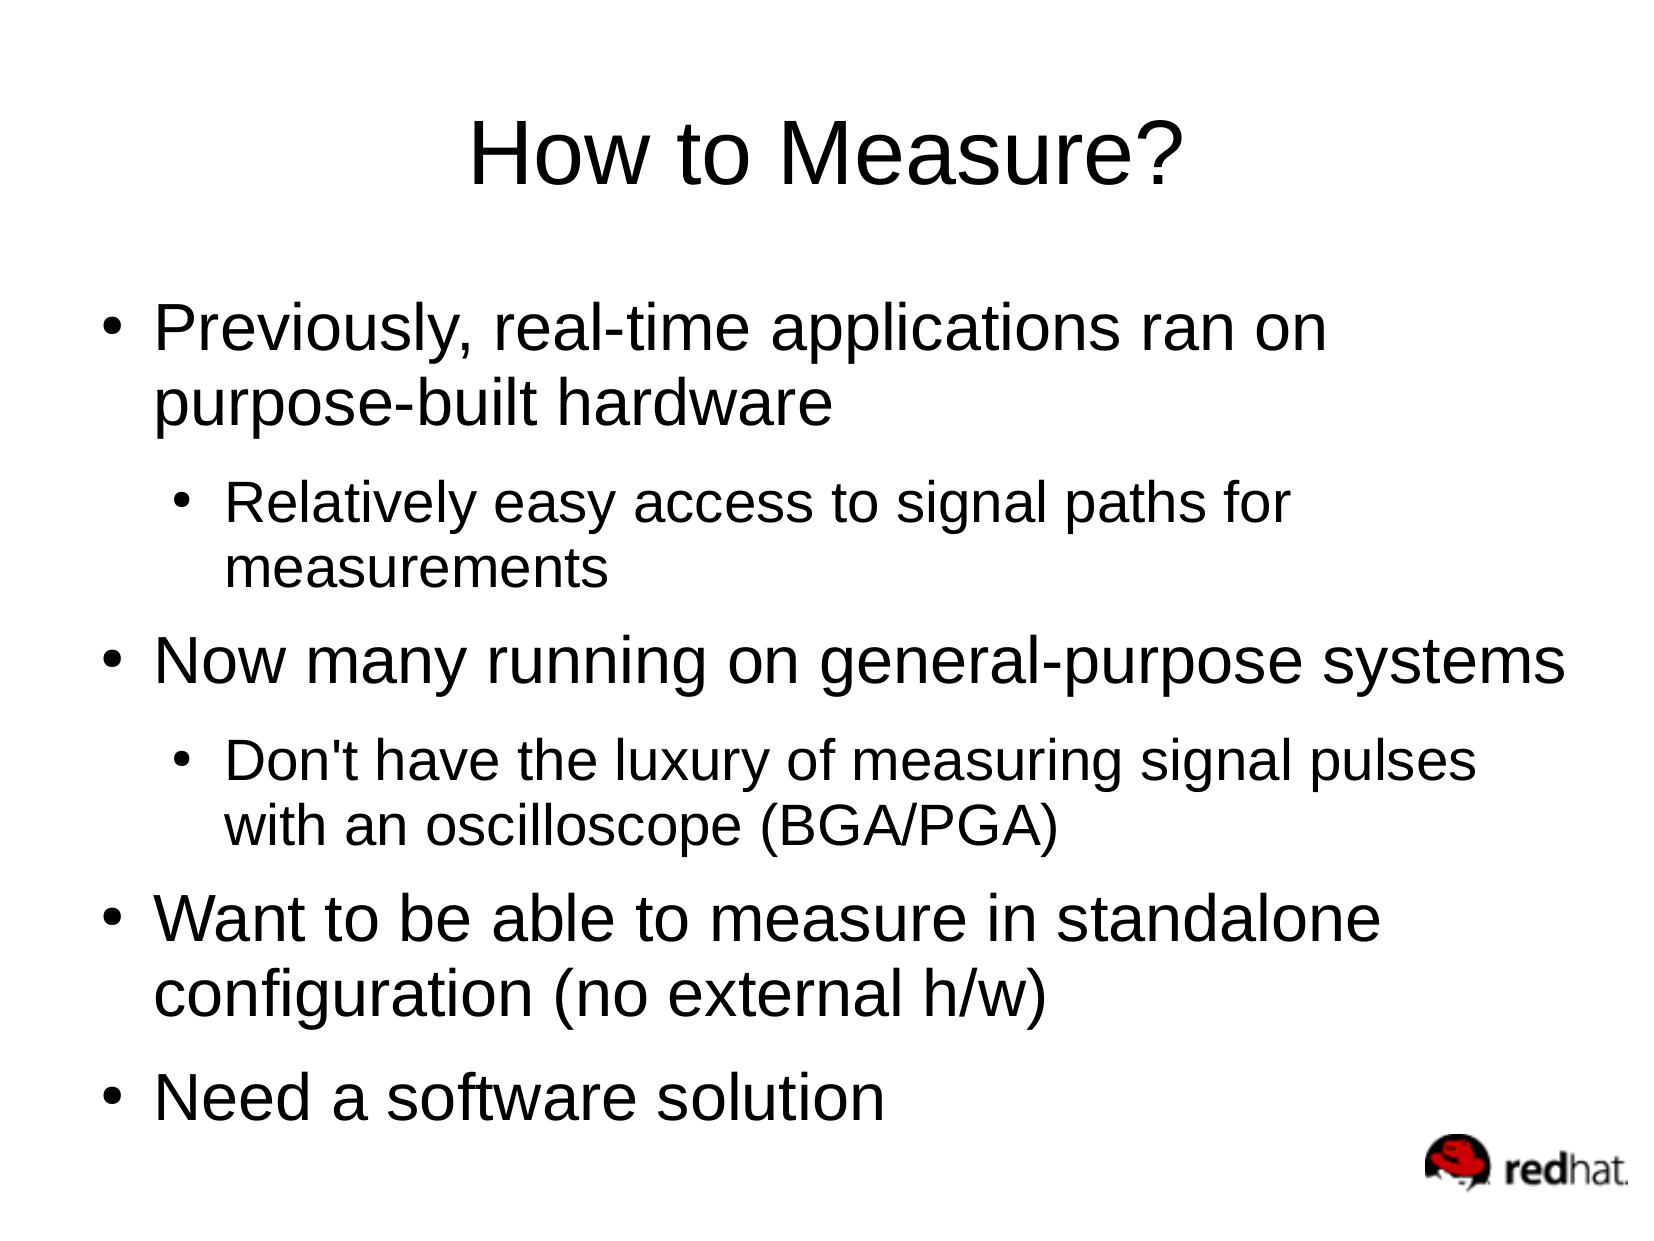

# How to Measure?
Previously, real-time applications ran on purpose-built hardware
Relatively easy access to signal paths for measurements
Now many running on general-purpose systems
Don't have the luxury of measuring signal pulses with an oscilloscope (BGA/PGA)
Want to be able to measure in standalone configuration (no external h/w)
Need a software solution